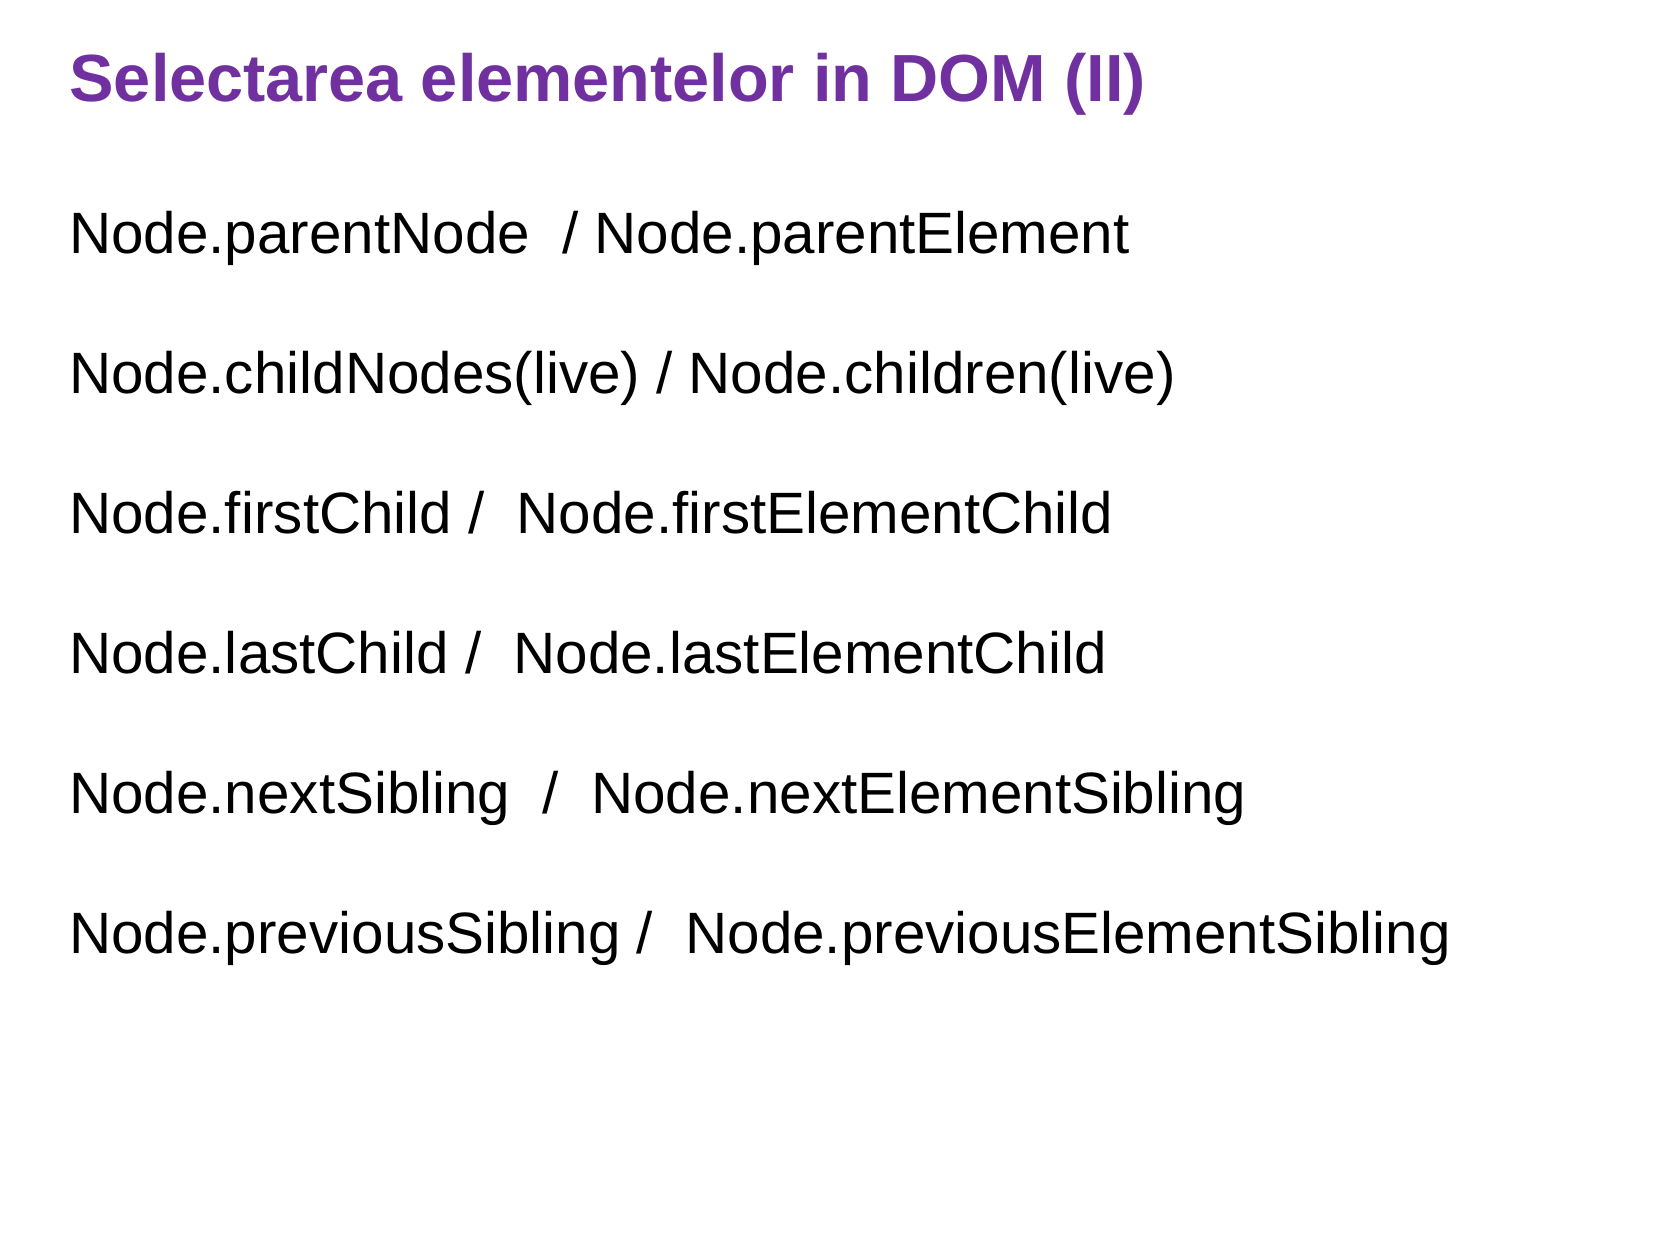

Selectarea elementelor in DOM (II)
Node.parentNode / Node.parentElement
Node.childNodes(live) / Node.children(live)
Node.firstChild / Node.firstElementChild
Node.lastChild / Node.lastElementChild
Node.nextSibling / Node.nextElementSibling
Node.previousSibling / Node.previousElementSibling